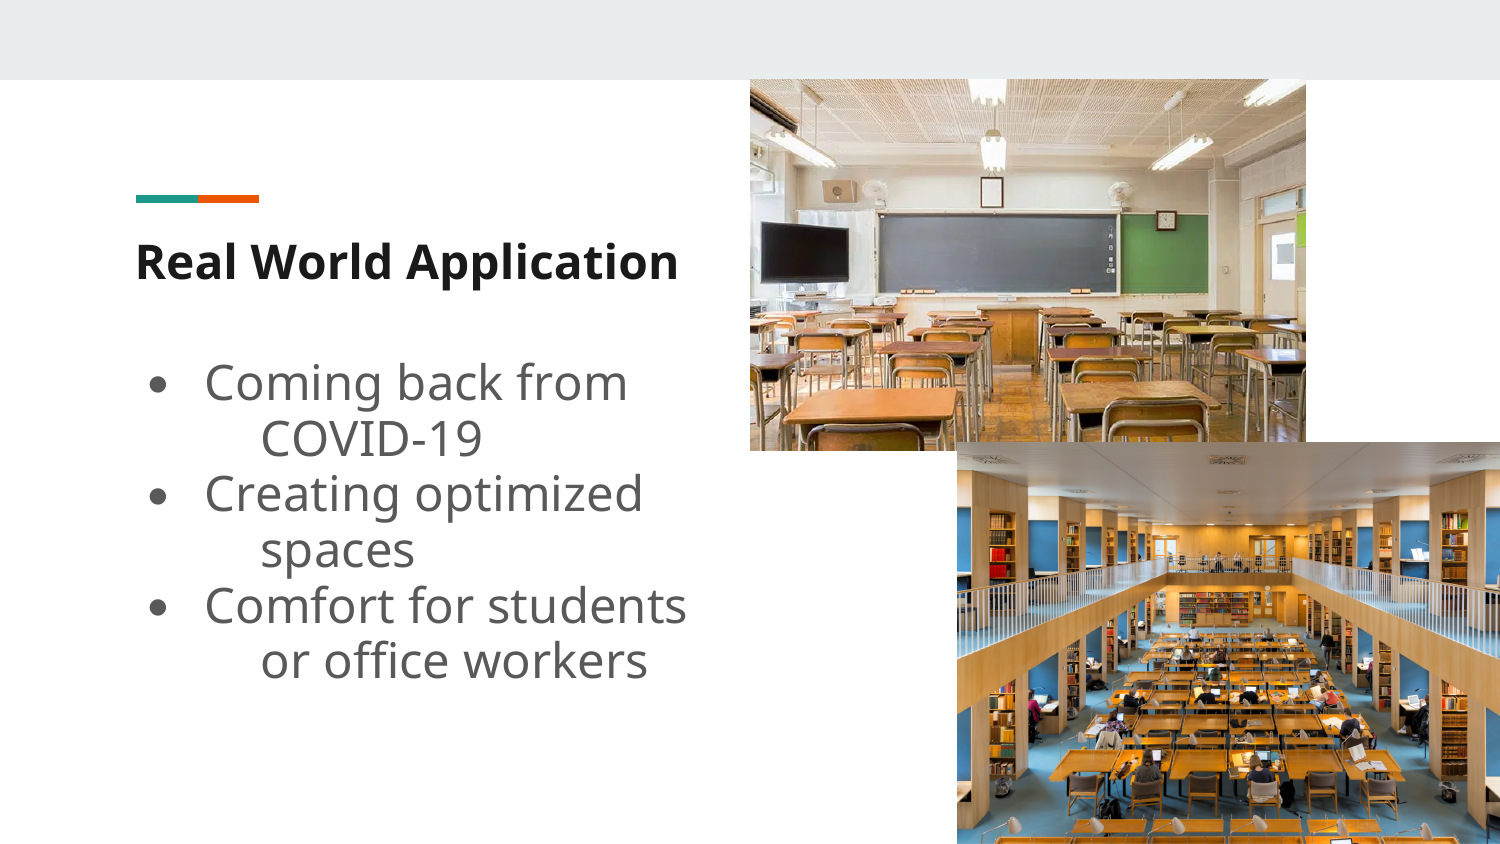

# Real World Application
Coming back from COVID-19
Creating optimized spaces
Comfort for students or office workers